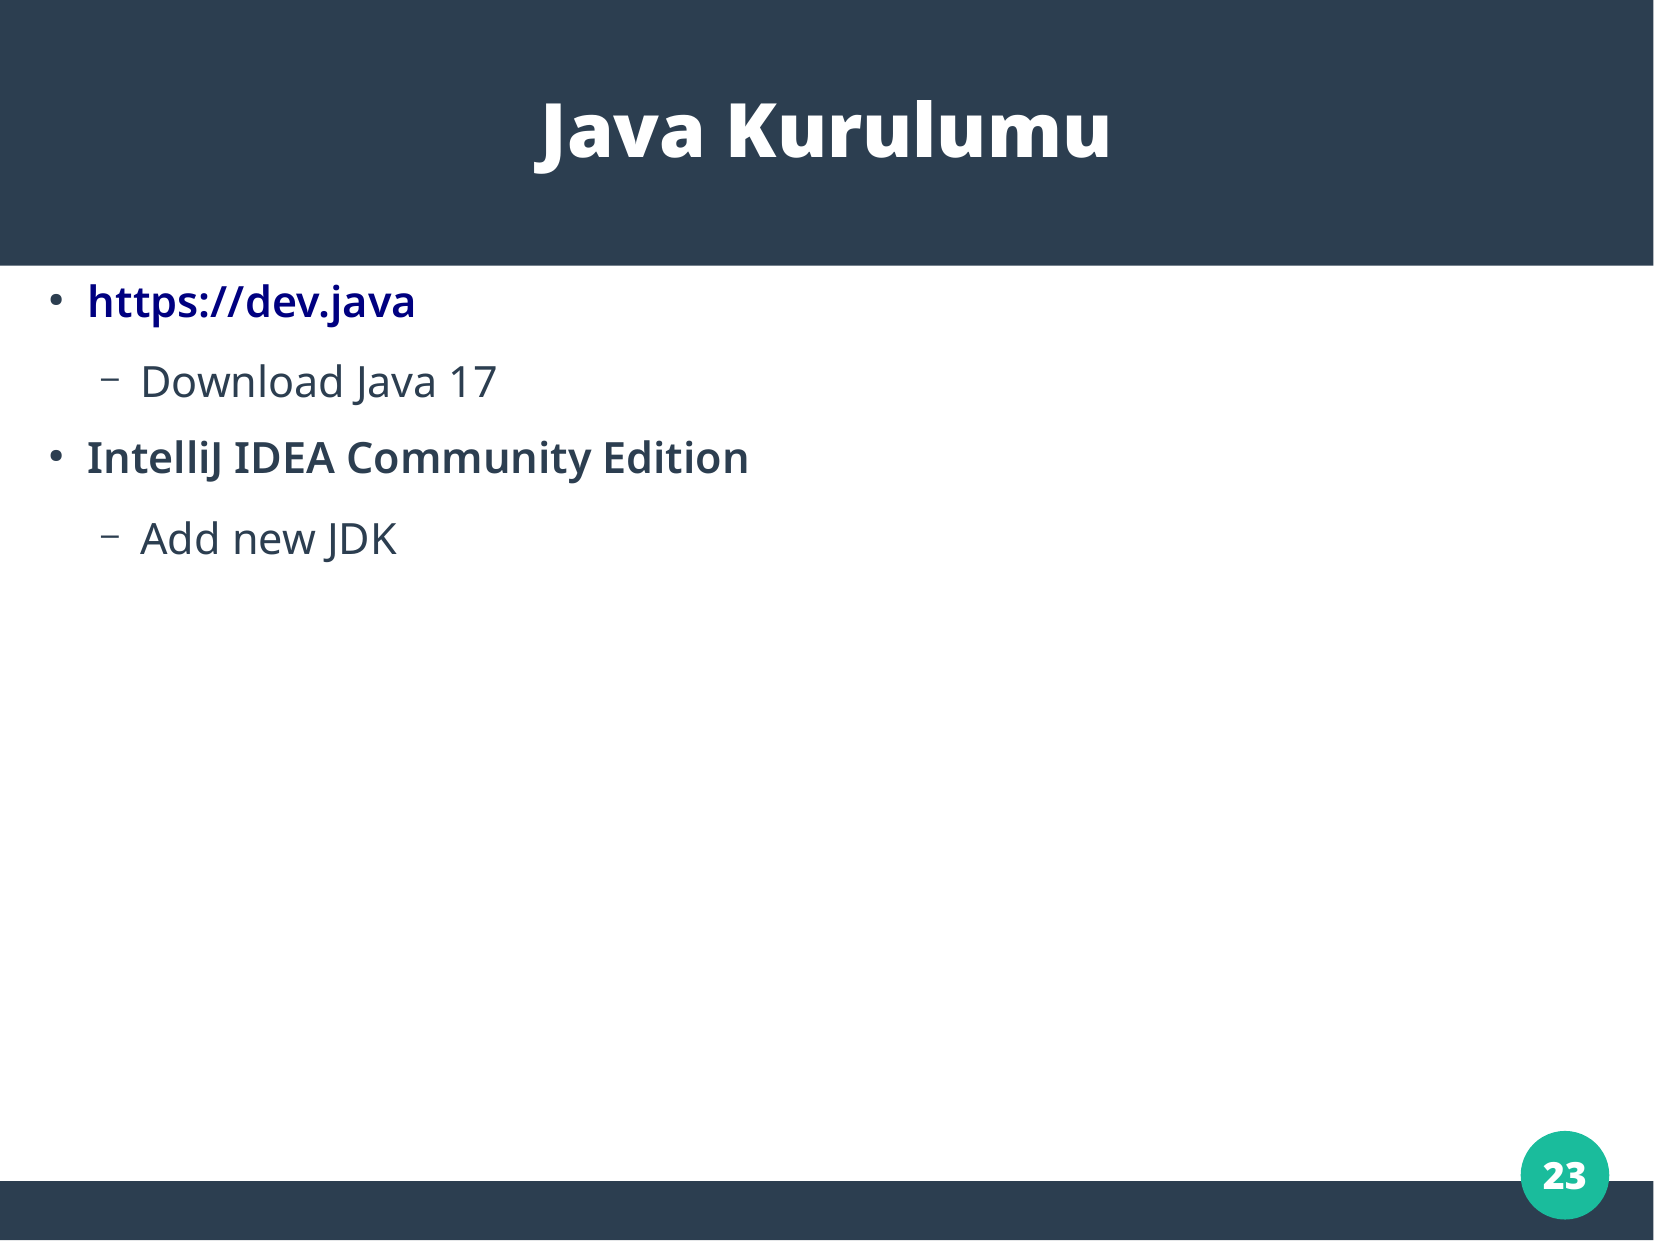

# Java Kurulumu
https://dev.java
Download Java 17
IntelliJ IDEA Community Edition
Add new JDK
23